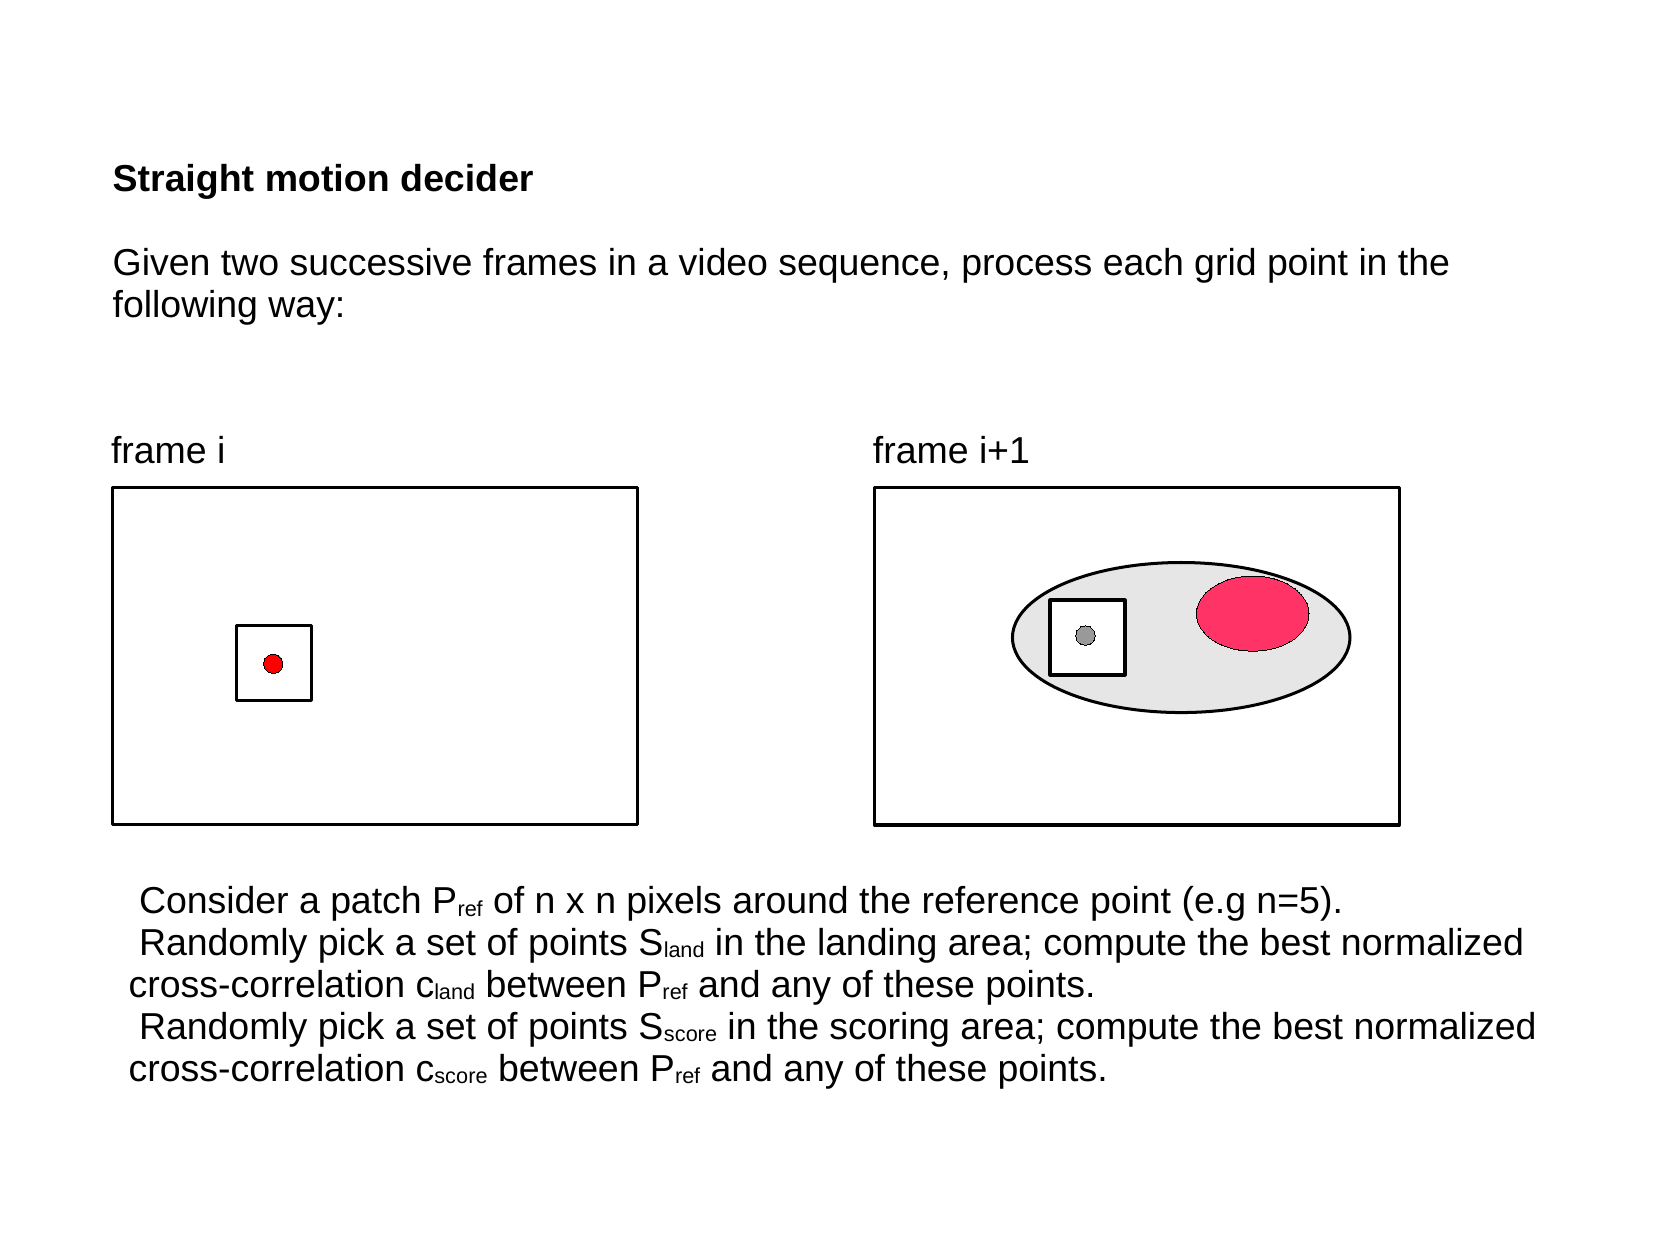

Straight motion decider
Given two successive frames in a video sequence, process each grid point in the following way:
frame i
frame i+1
 Consider a patch Pref of n x n pixels around the reference point (e.g n=5).
 Randomly pick a set of points Sland in the landing area; compute the best normalized cross-correlation cland between Pref and any of these points.
 Randomly pick a set of points Sscore in the scoring area; compute the best normalized cross-correlation cscore between Pref and any of these points.